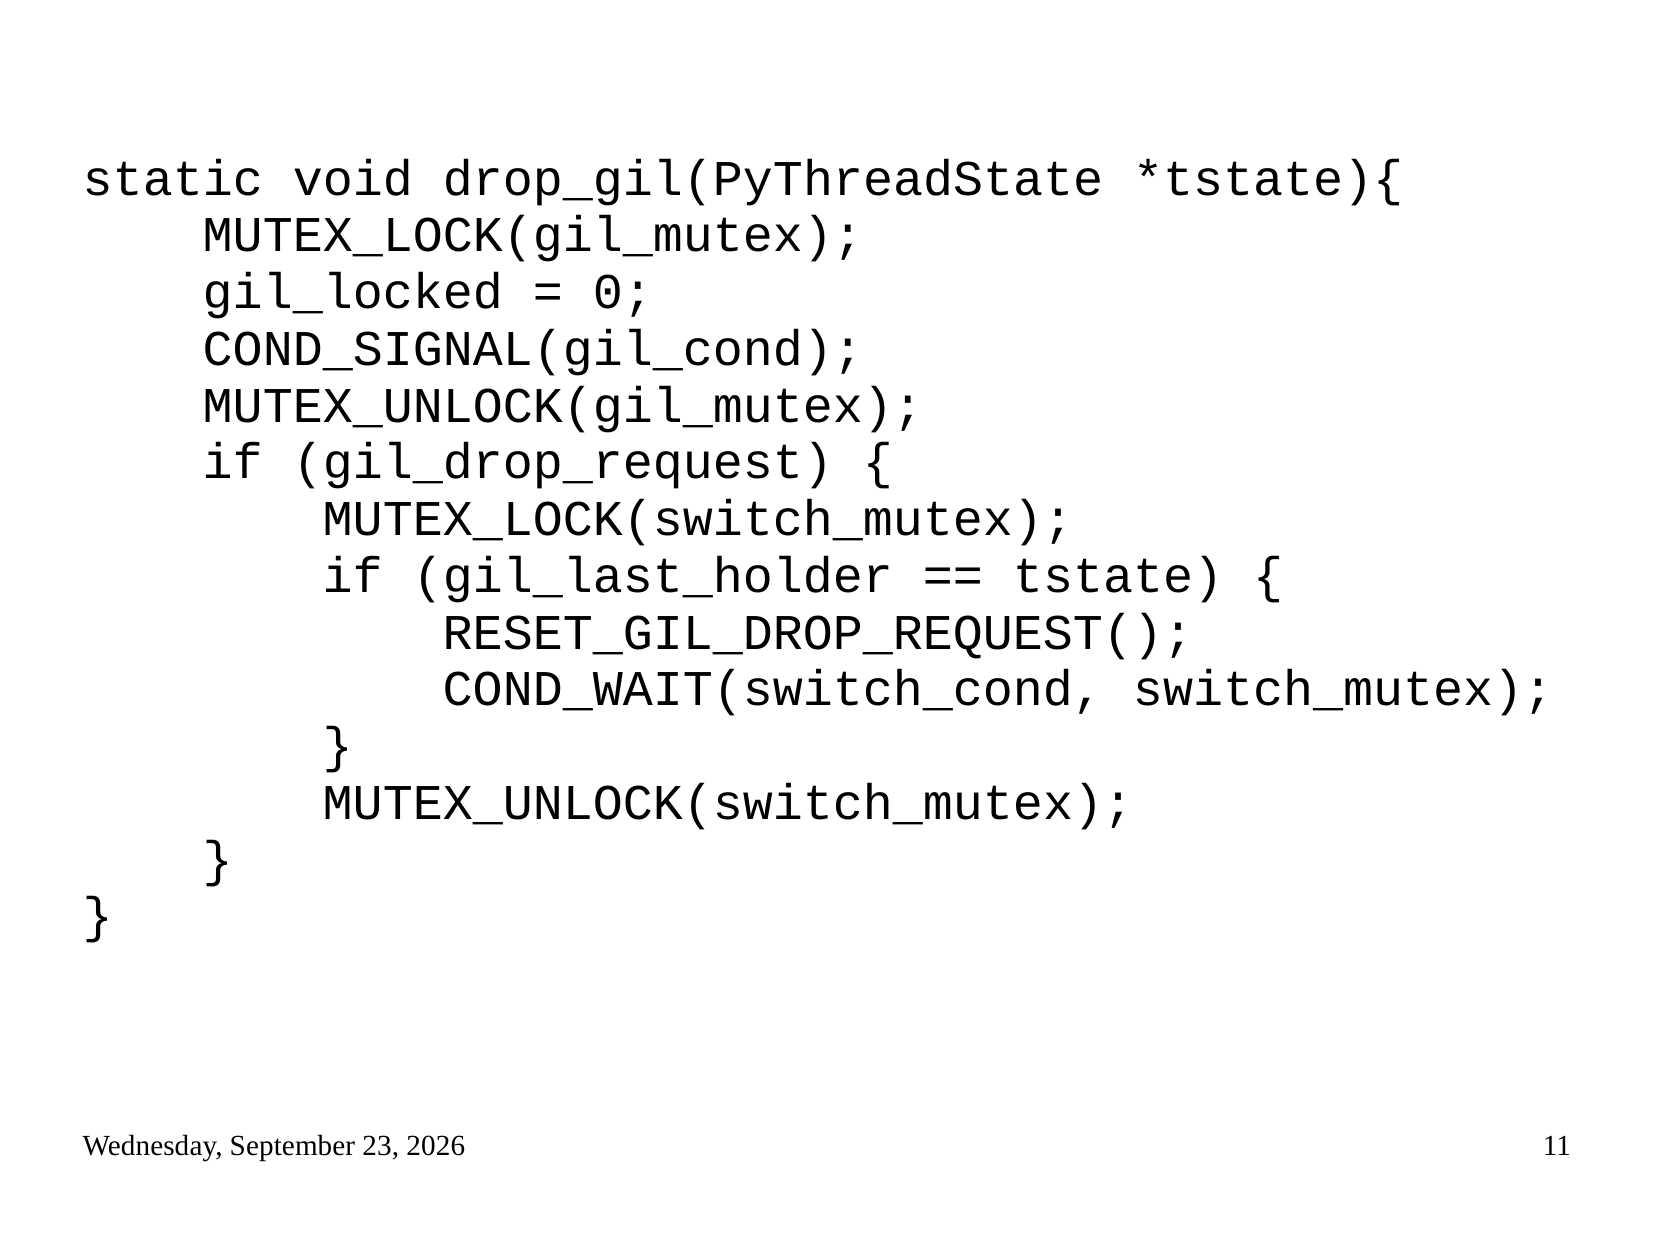

# static void drop_gil(PyThreadState *tstate){
 MUTEX_LOCK(gil_mutex);
 gil_locked = 0;
 COND_SIGNAL(gil_cond);
 MUTEX_UNLOCK(gil_mutex);
 if (gil_drop_request) {
 MUTEX_LOCK(switch_mutex);
 if (gil_last_holder == tstate) {
 RESET_GIL_DROP_REQUEST();
 COND_WAIT(switch_cond, switch_mutex);
 }
 MUTEX_UNLOCK(switch_mutex);
 }
}
11